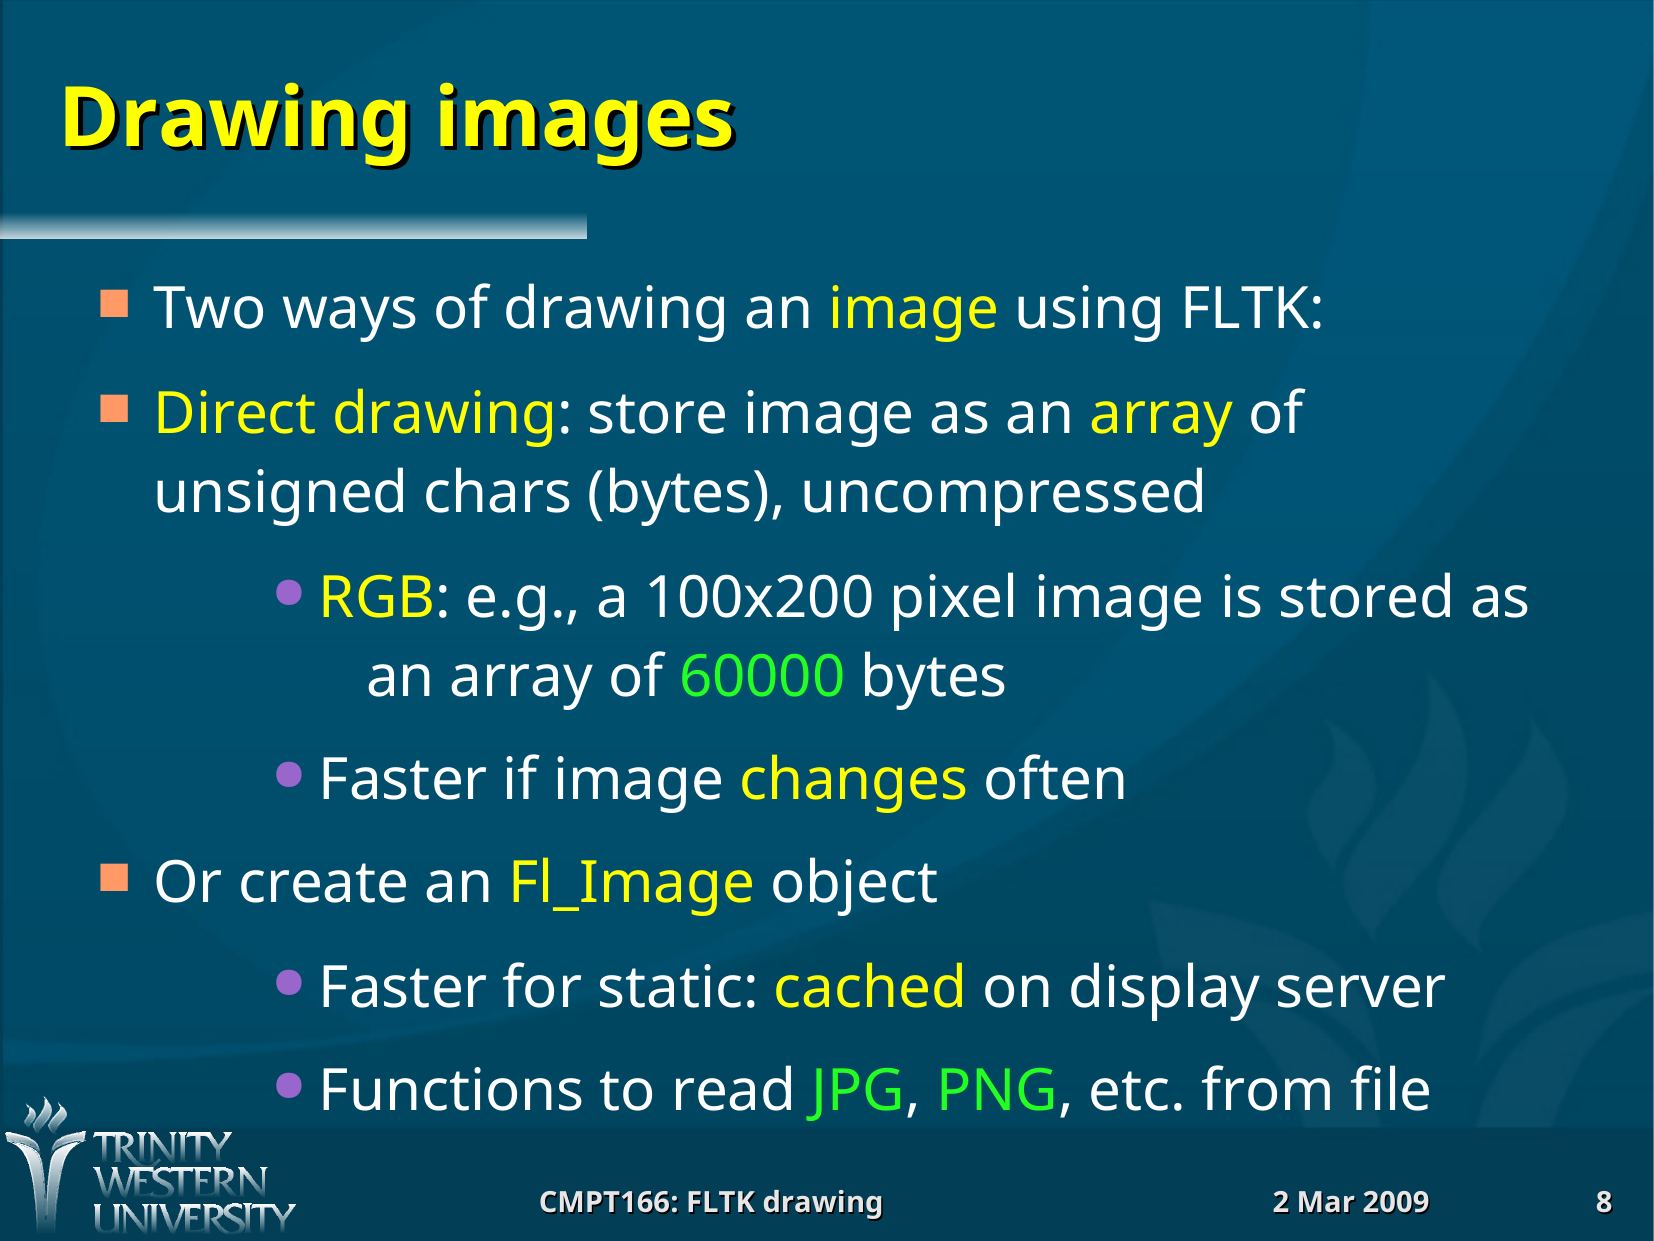

# Drawing images
Two ways of drawing an image using FLTK:
Direct drawing: store image as an array of unsigned chars (bytes), uncompressed
RGB: e.g., a 100x200 pixel image is stored as an array of 60000 bytes
Faster if image changes often
Or create an Fl_Image object
Faster for static: cached on display server
Functions to read JPG, PNG, etc. from file
CMPT166: FLTK drawing
2 Mar 2009
8